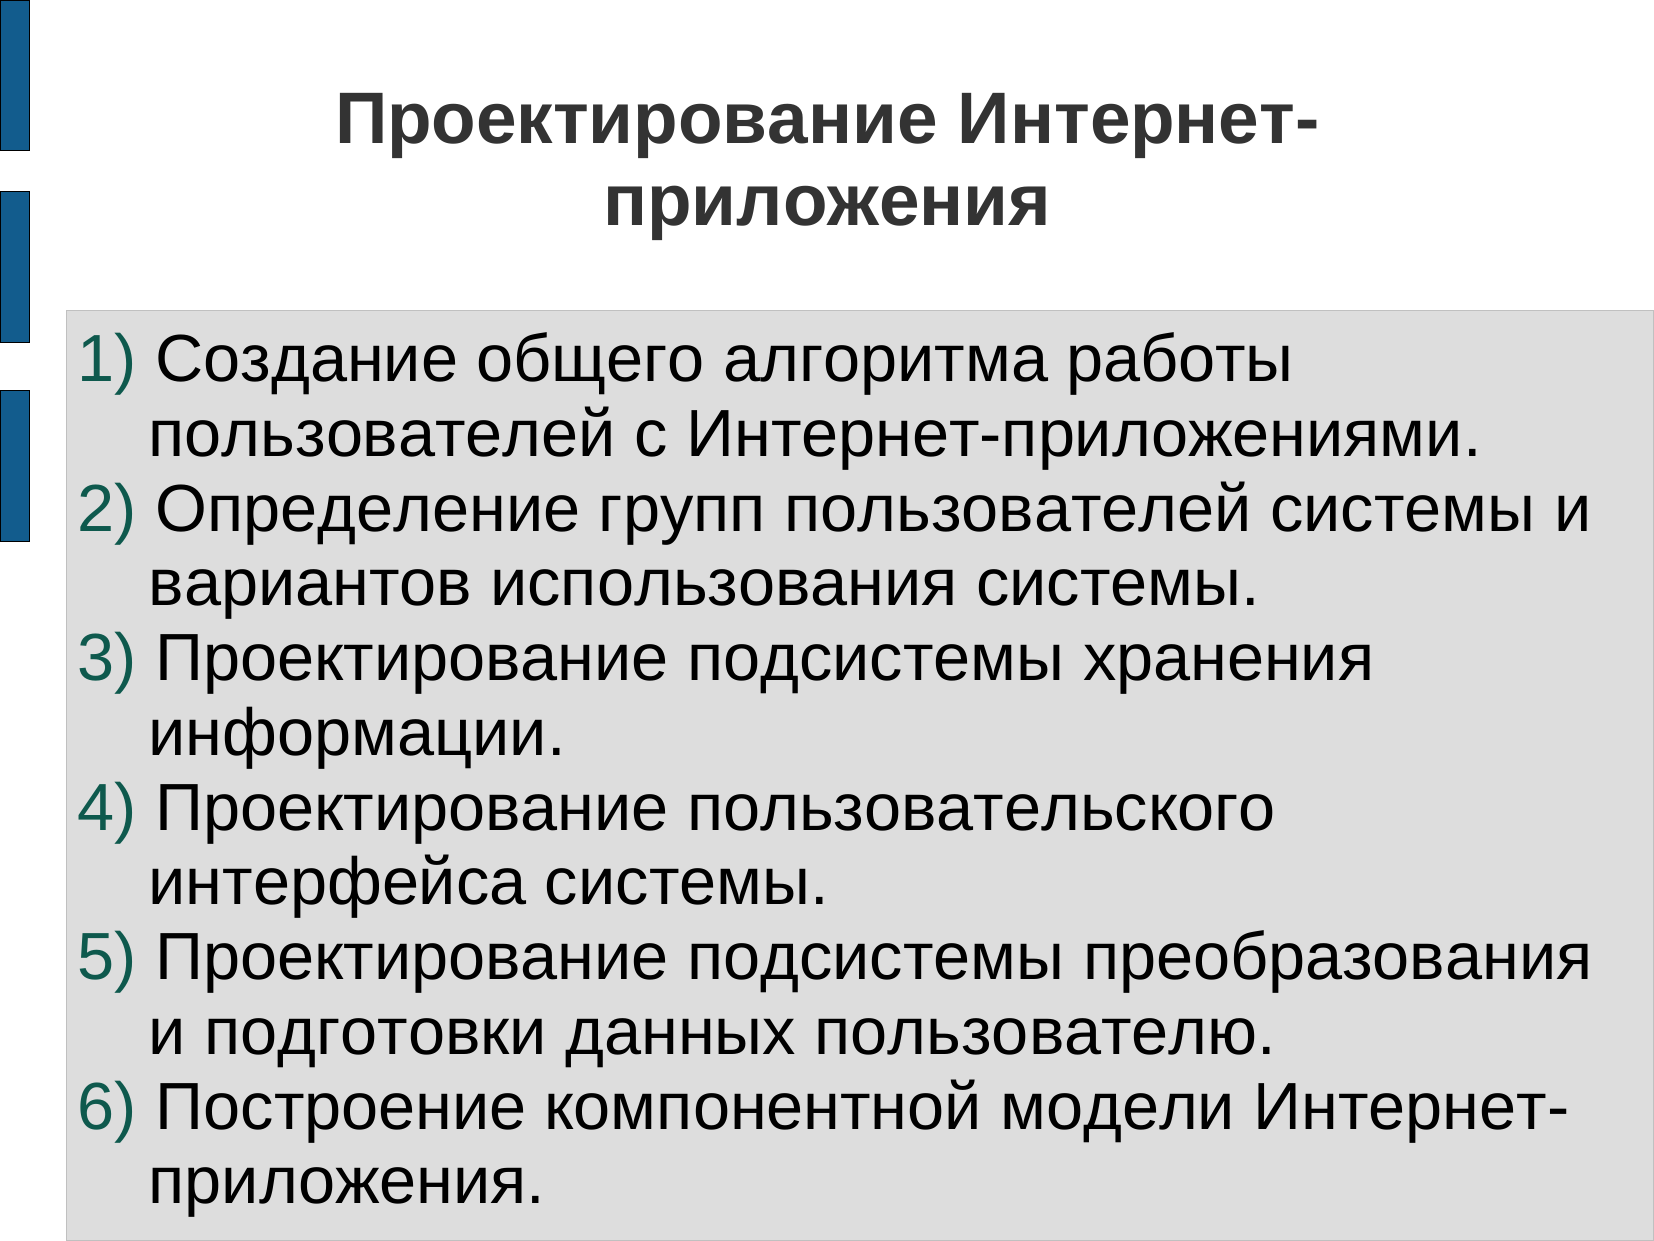

# Проектирование Интернет-приложения
Создание общего алгоритма работы пользователей с Интернет-приложениями.
Определение групп пользователей системы и вариантов использования системы.
Проектирование подсистемы хранения информации.
Проектирование пользовательского интерфейса системы.
Проектирование подсистемы преобразования и подготовки данных пользователю.
Построение компонентной модели Интернет-приложения.